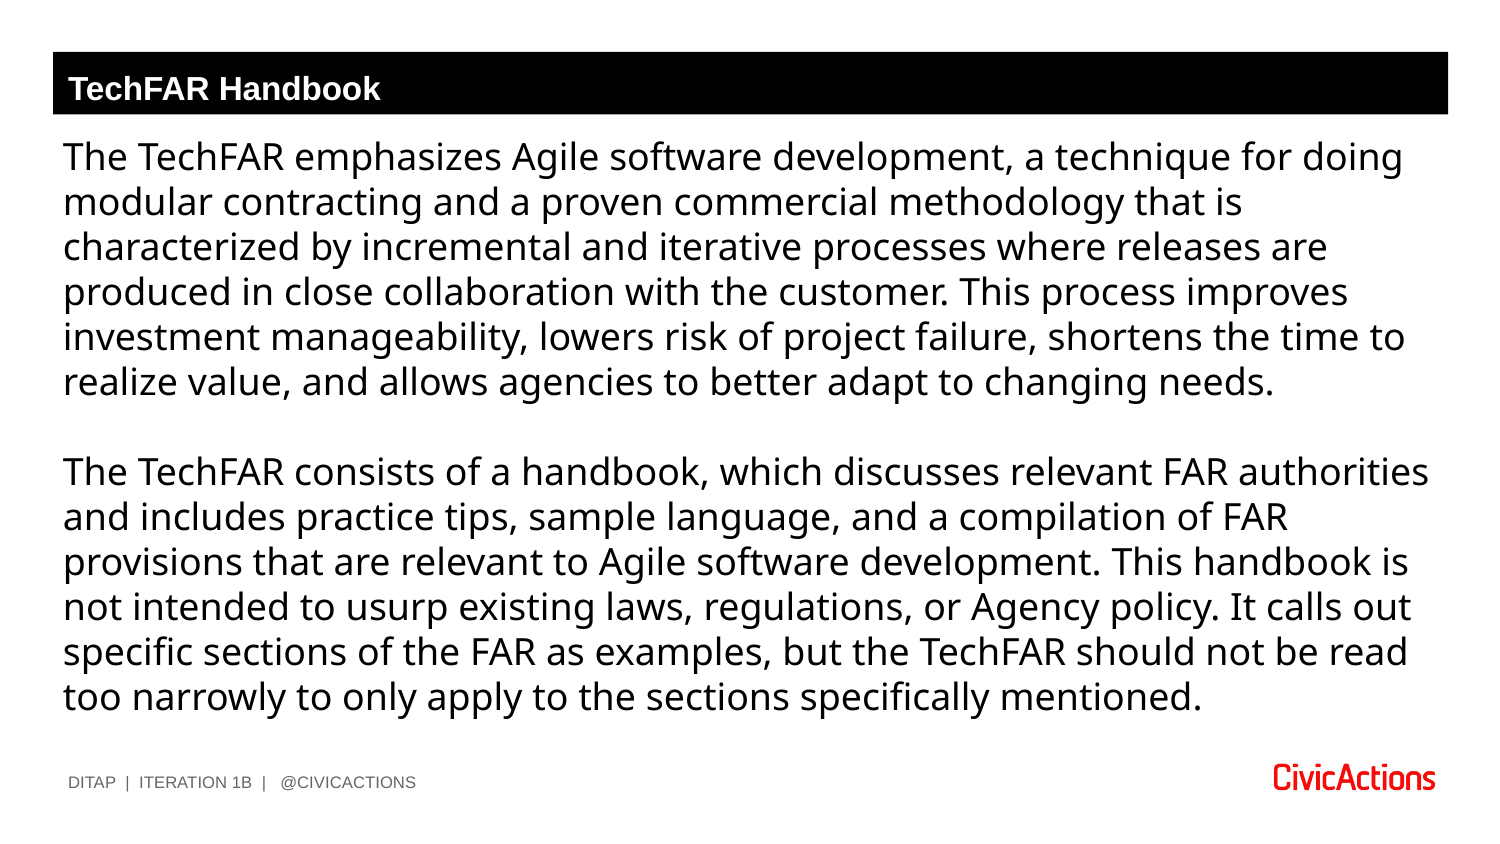

TechFAR Handbook
The TechFAR emphasizes Agile software development, a technique for doing modular contracting and a proven commercial methodology that is characterized by incremental and iterative processes where releases are produced in close collaboration with the customer. This process improves investment manageability, lowers risk of project failure, shortens the time to realize value, and allows agencies to better adapt to changing needs.
The TechFAR consists of a handbook, which discusses relevant FAR authorities and includes practice tips, sample language, and a compilation of FAR provisions that are relevant to Agile software development. This handbook is not intended to usurp existing laws, regulations, or Agency policy. It calls out specific sections of the FAR as examples, but the TechFAR should not be read too narrowly to only apply to the sections specifically mentioned.